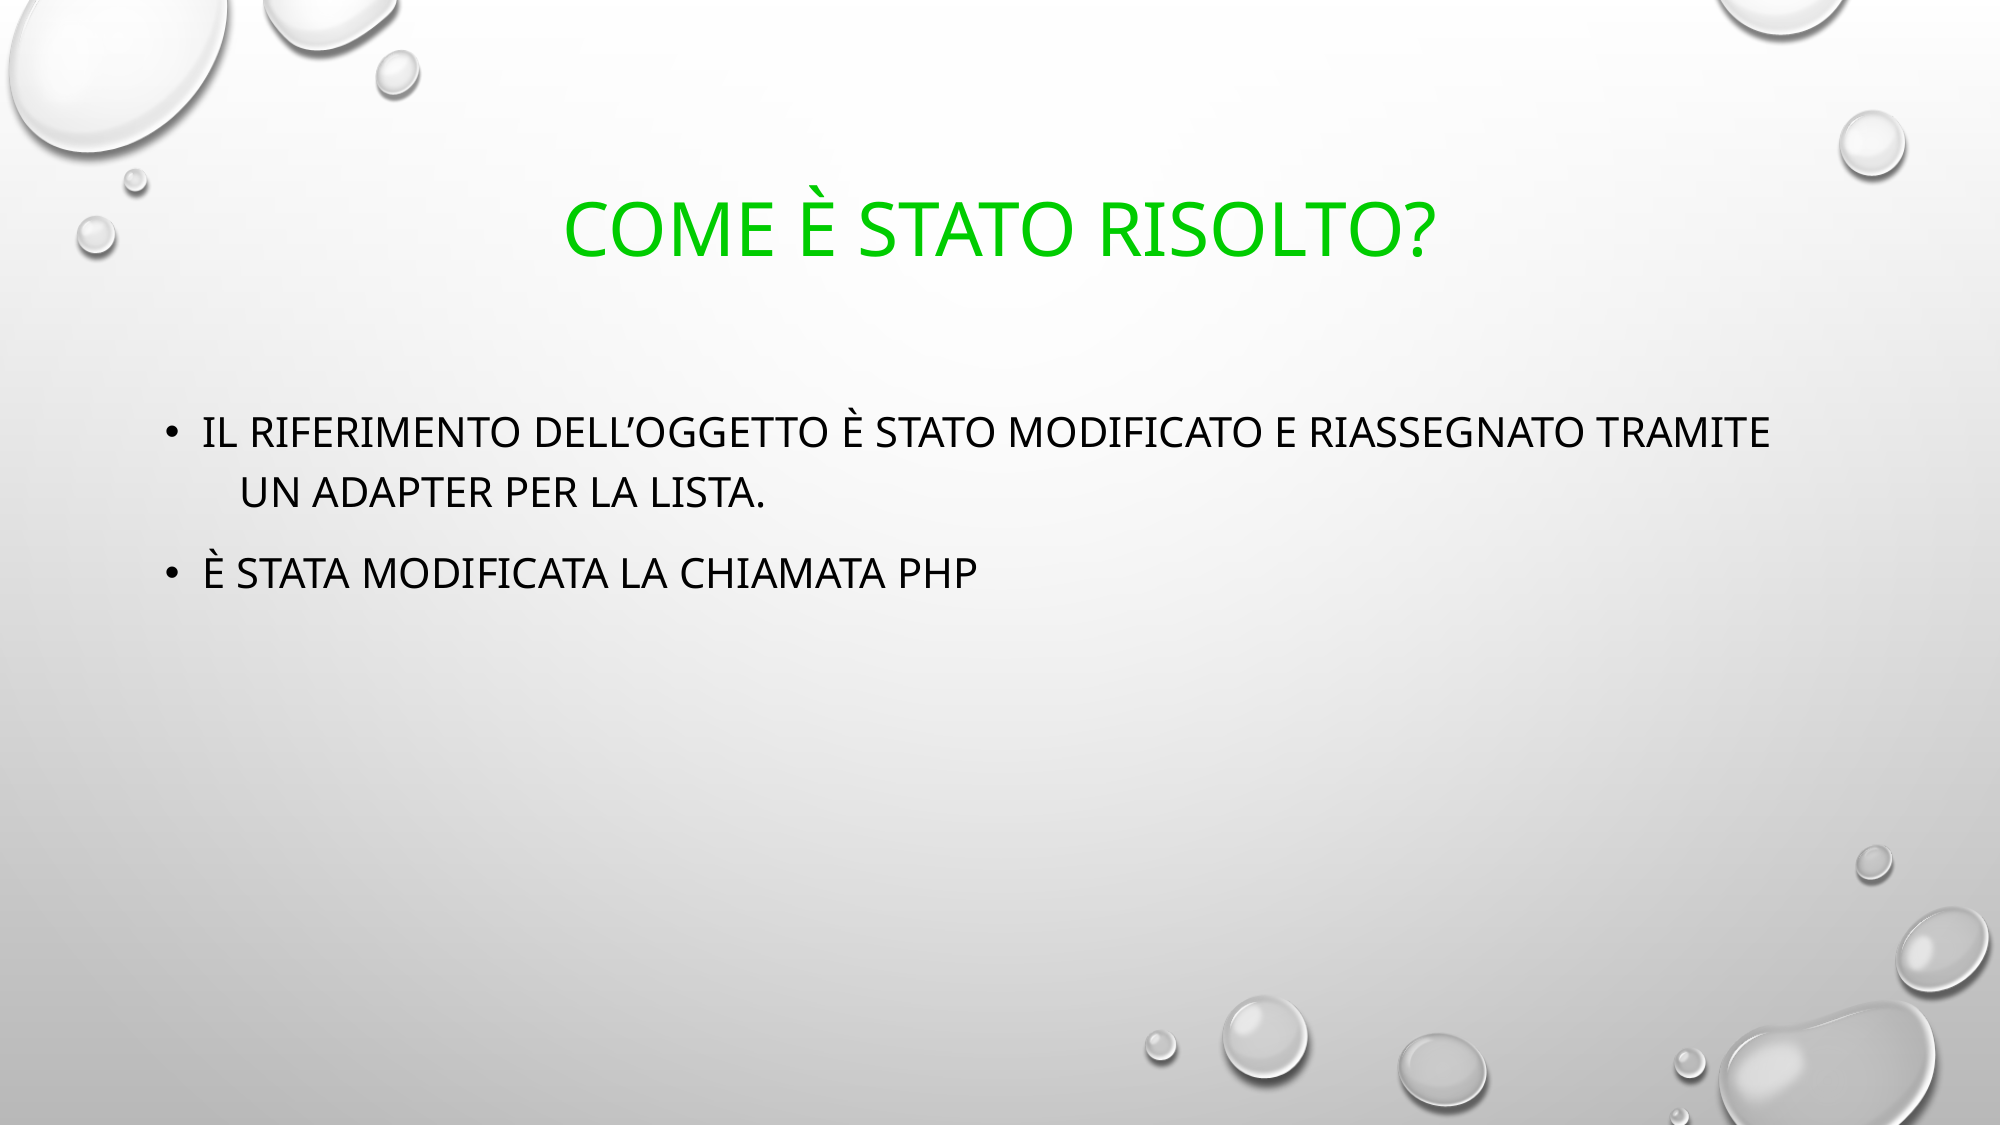

# Come è stato risolto?
Il riferimento dell’oggetto è stato modificato e riassegnato tramite un adapter per la lista.
È stata modificata la chiamata php